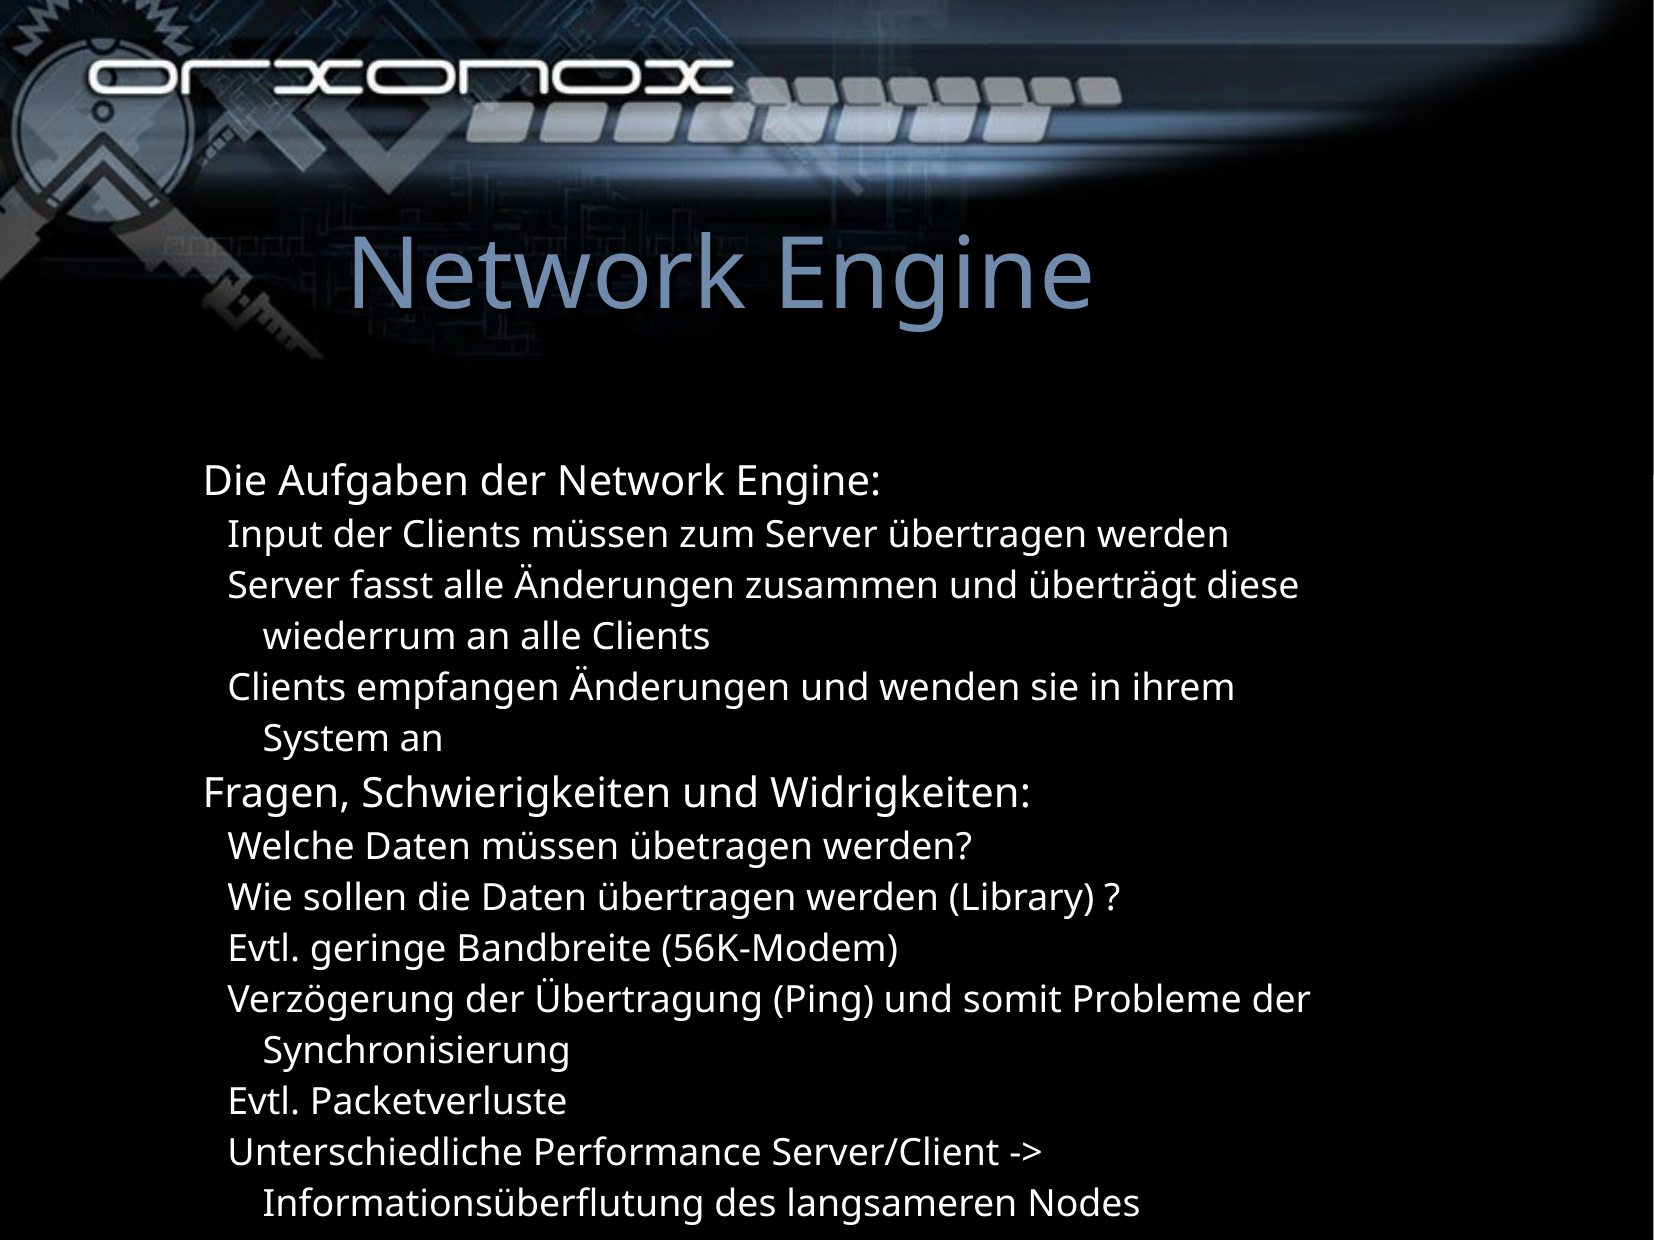

Network Engine
 Die Aufgaben der Network Engine:
Input der Clients müssen zum Server übertragen werden
Server fasst alle Änderungen zusammen und überträgt diese wiederrum an alle Clients
Clients empfangen Änderungen und wenden sie in ihrem System an
 Fragen, Schwierigkeiten und Widrigkeiten:
Welche Daten müssen übetragen werden?
Wie sollen die Daten übertragen werden (Library) ?
Evtl. geringe Bandbreite (56K-Modem)
Verzögerung der Übertragung (Ping) und somit Probleme der Synchronisierung
Evtl. Packetverluste
Unterschiedliche Performance Server/Client -> Informationsüberflutung des langsameren Nodes